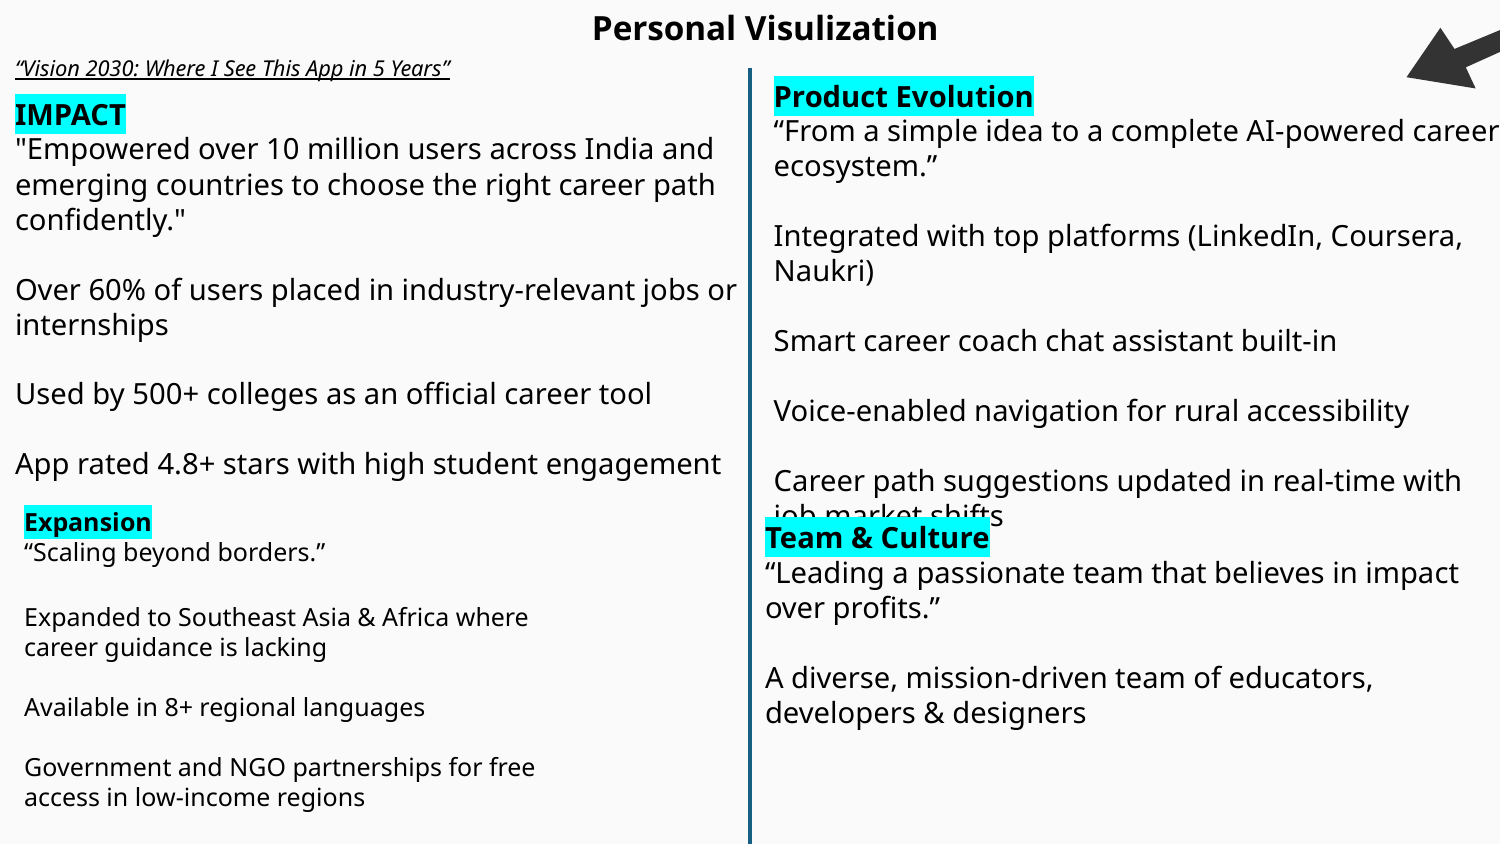

Personal Visulization
“Vision 2030: Where I See This App in 5 Years”
Product Evolution
“From a simple idea to a complete AI-powered career ecosystem.”
Integrated with top platforms (LinkedIn, Coursera, Naukri)
Smart career coach chat assistant built-in
Voice-enabled navigation for rural accessibility
Career path suggestions updated in real-time with job market shifts
IMPACT
"Empowered over 10 million users across India and emerging countries to choose the right career path confidently."
Over 60% of users placed in industry-relevant jobs or internships
Used by 500+ colleges as an official career tool
App rated 4.8+ stars with high student engagement
Expansion
“Scaling beyond borders.”
Expanded to Southeast Asia & Africa where career guidance is lacking
Available in 8+ regional languages
Government and NGO partnerships for free access in low-income regions
Team & Culture
“Leading a passionate team that believes in impact over profits.”
A diverse, mission-driven team of educators, developers & designers